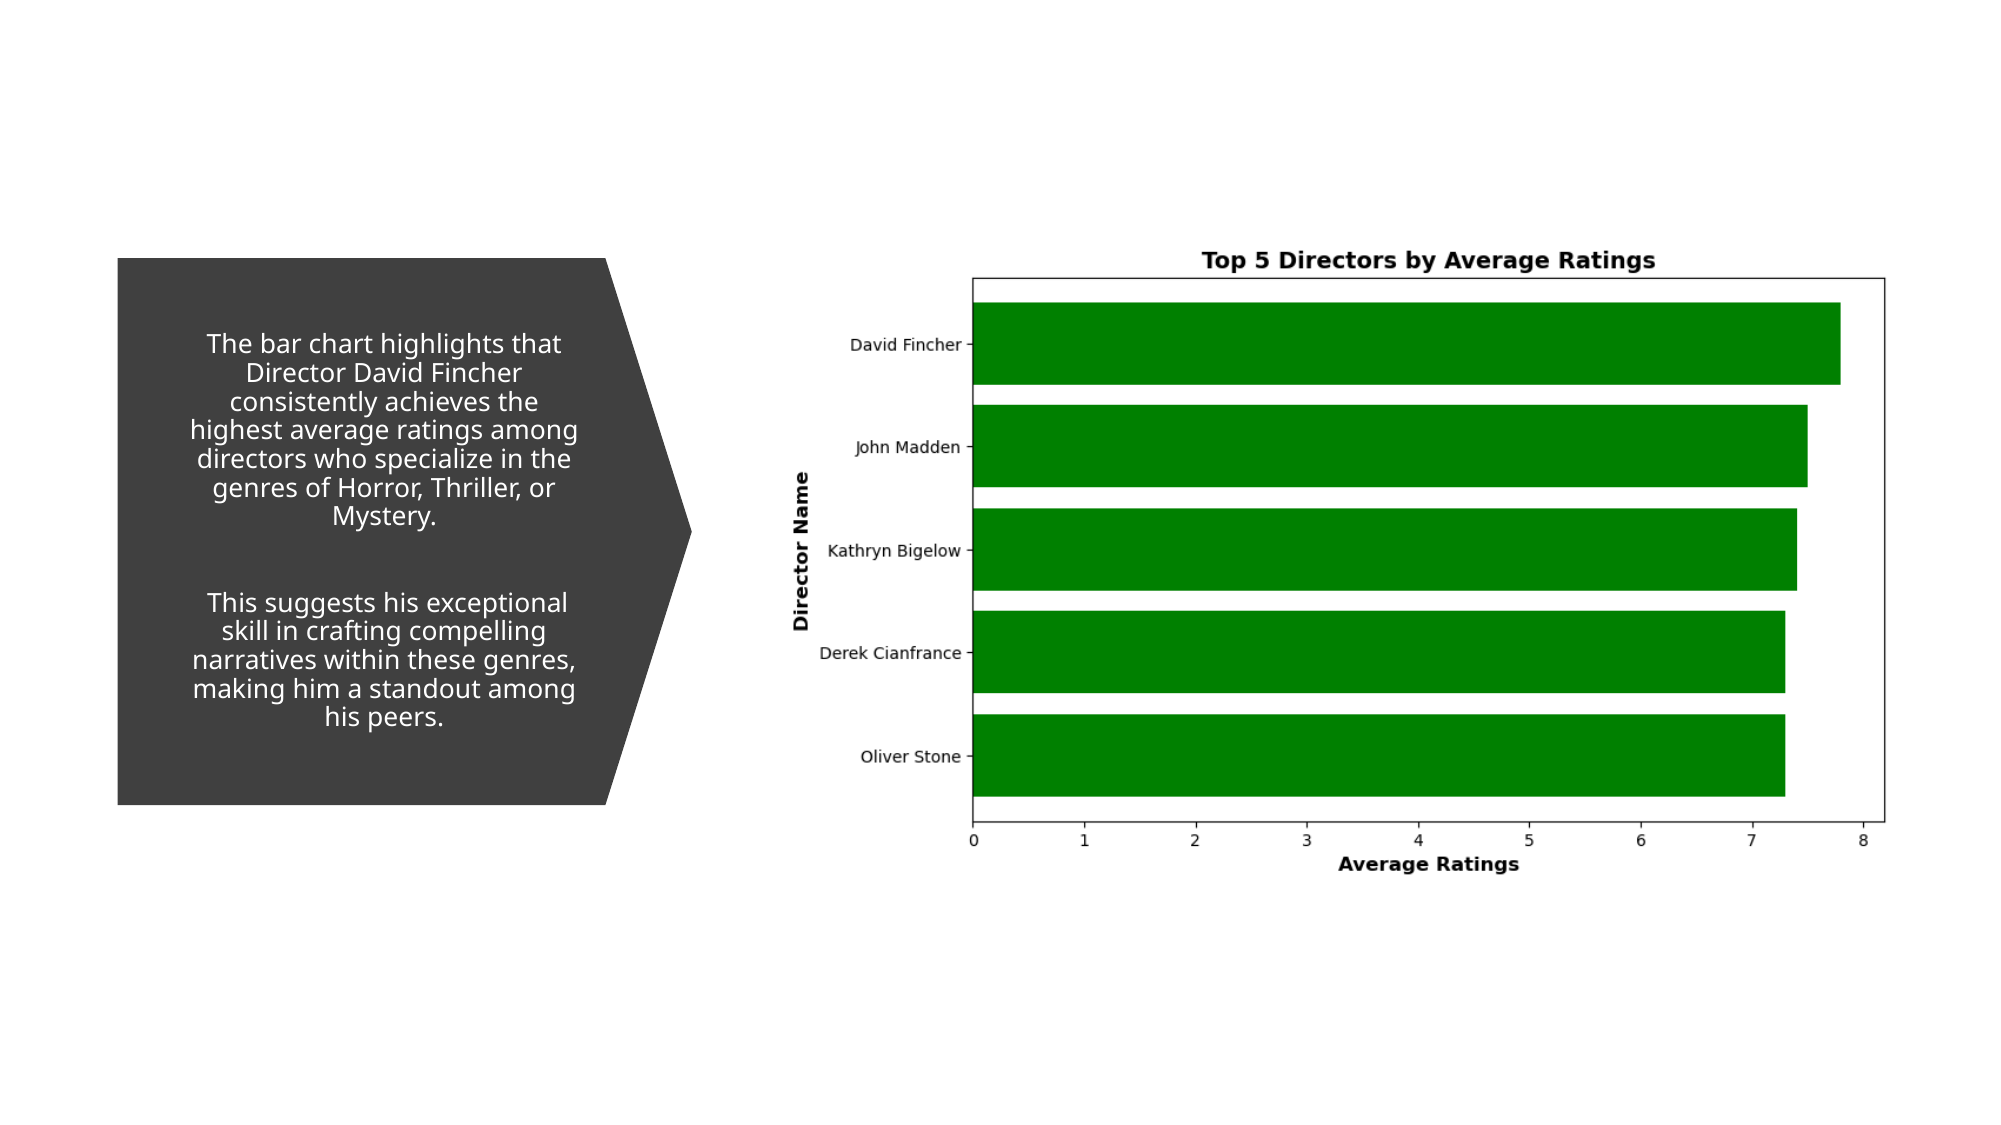

# The bar chart highlights that Director David Fincher consistently achieves the highest average ratings among directors who specialize in the genres of Horror, Thriller, or Mystery.  This suggests his exceptional skill in crafting compelling narratives within these genres, making him a standout among his peers.